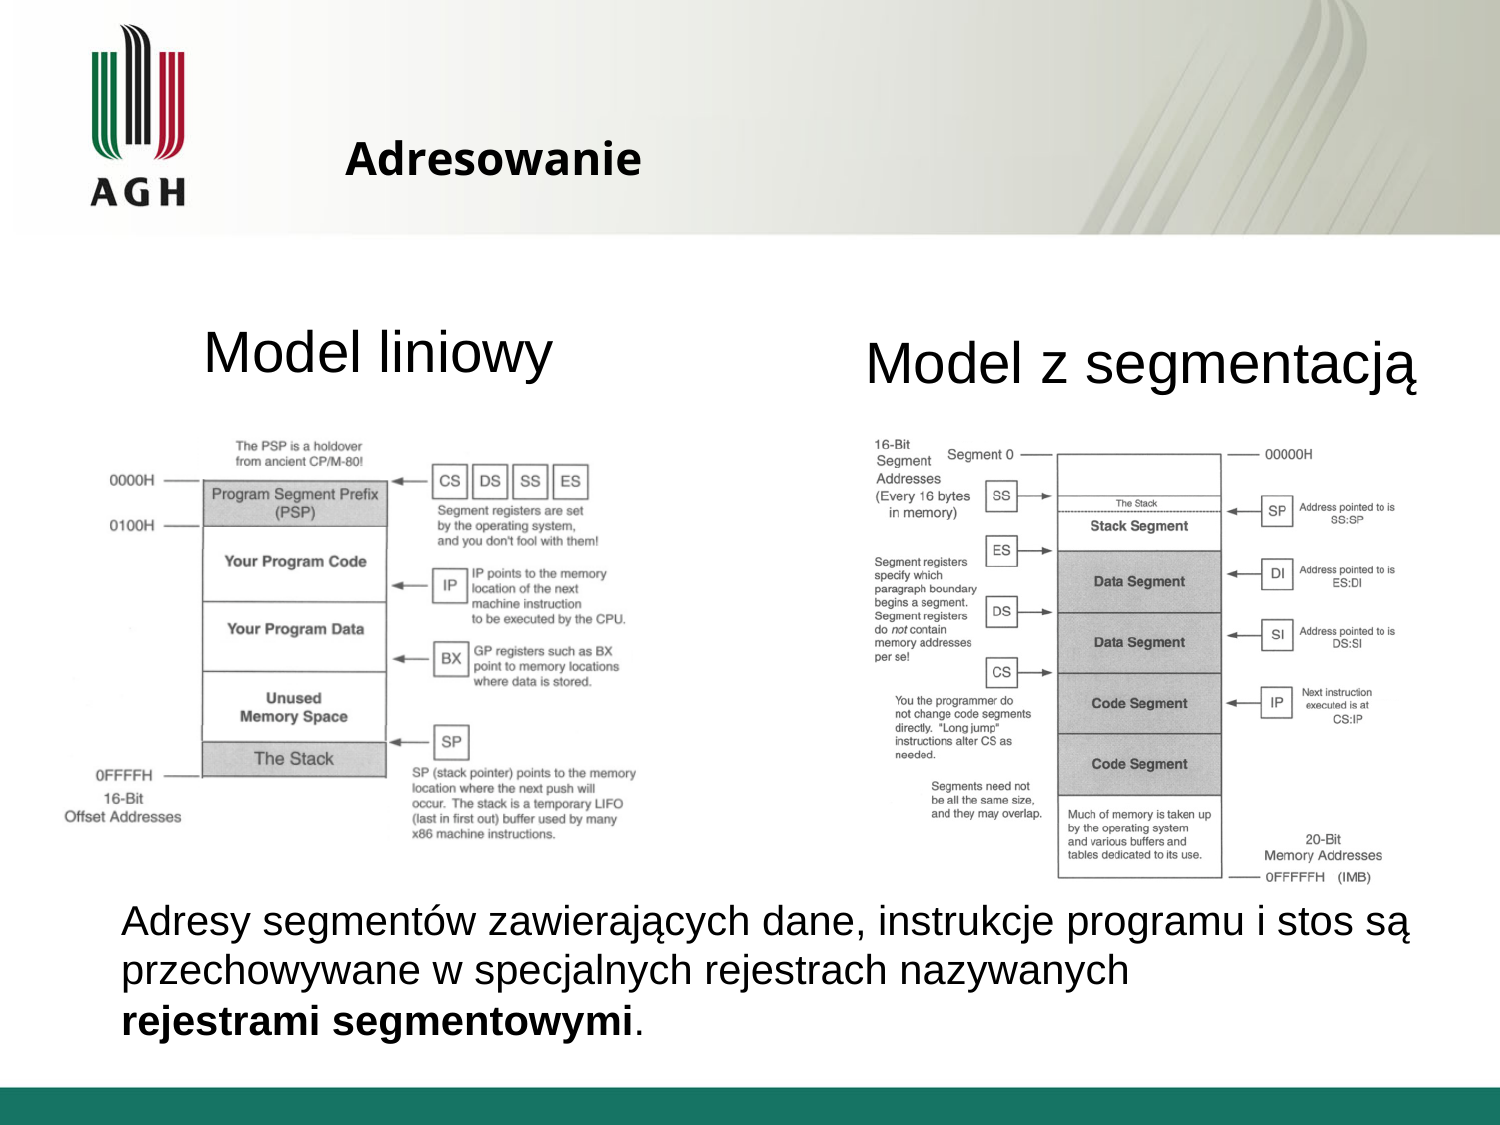

# Adresowanie
Model liniowy
Model z segmentacją
Adresy segmentów zawierających dane, instrukcje programu i stos są przechowywane w specjalnych rejestrach nazywanych
rejestrami segmentowymi.